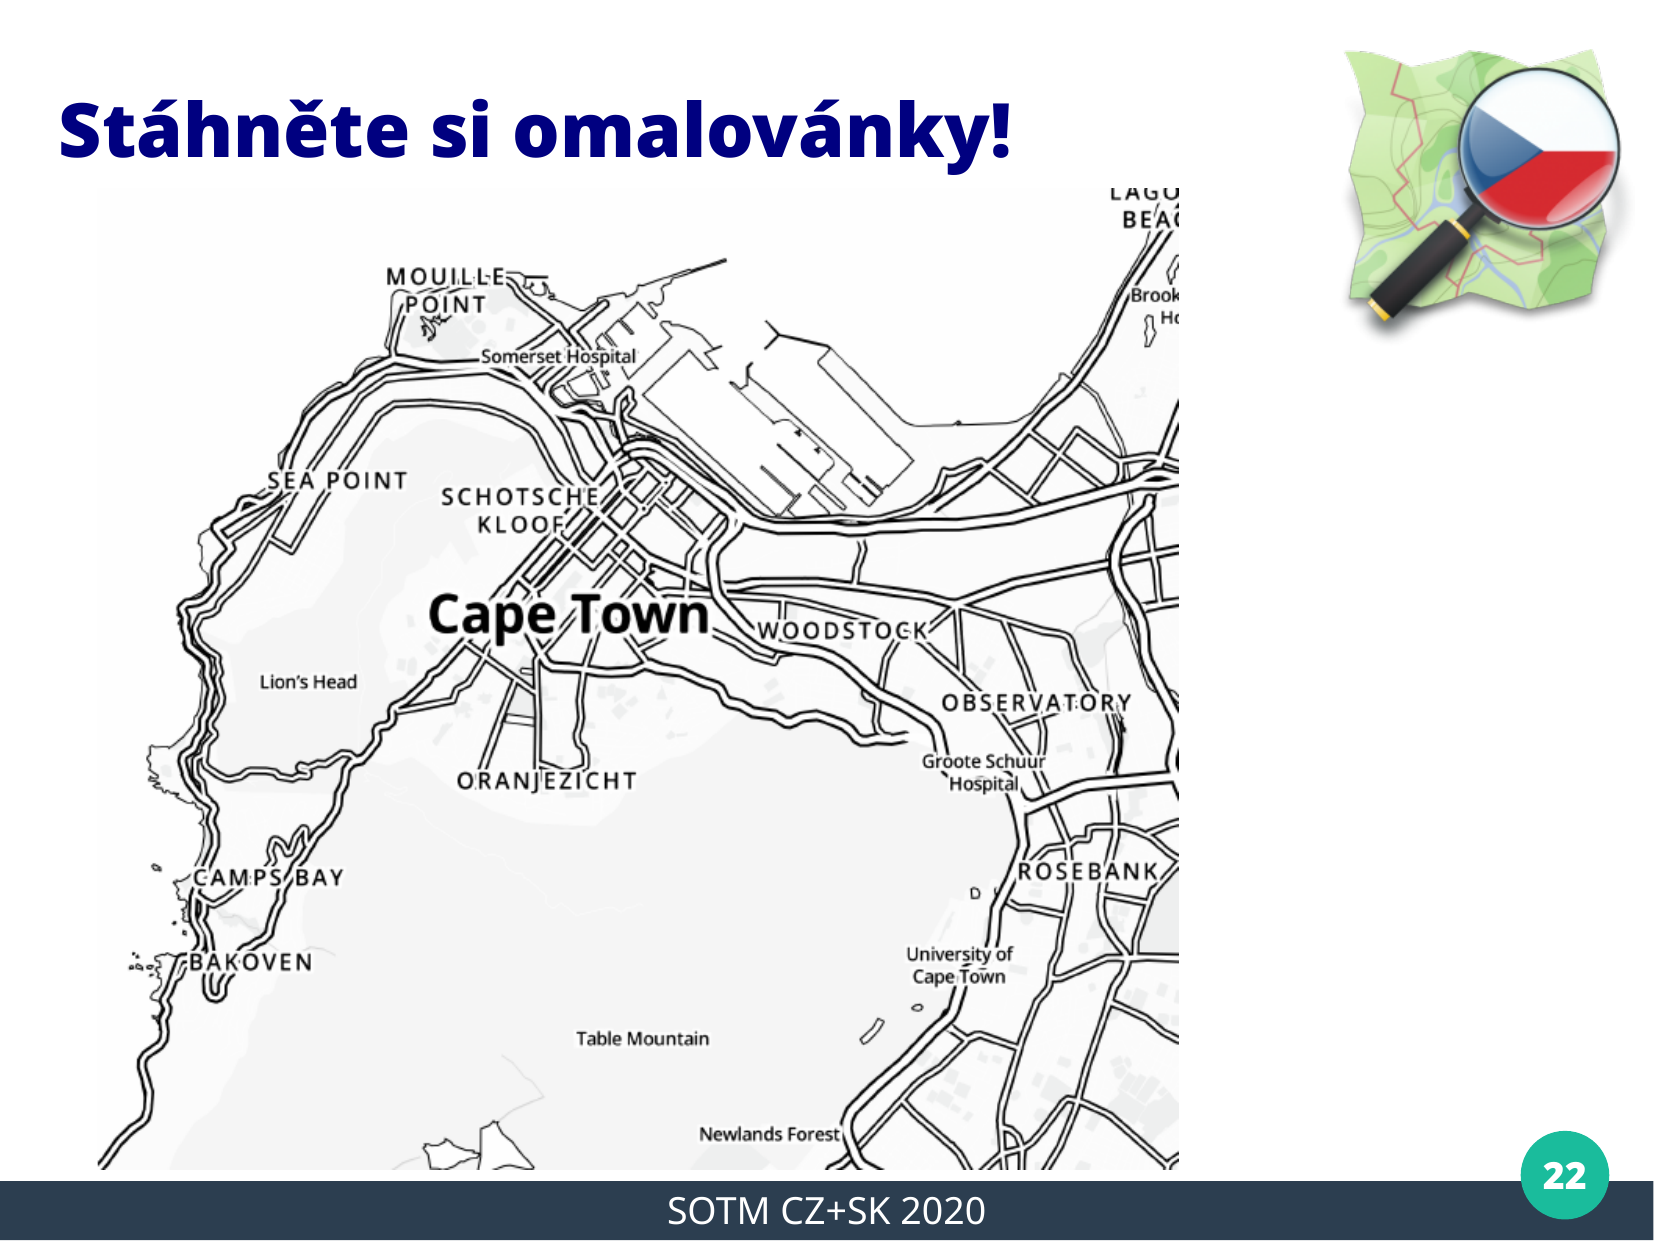

# Stáhněte si omalovánky!
22
SOTM CZ+SK 2020